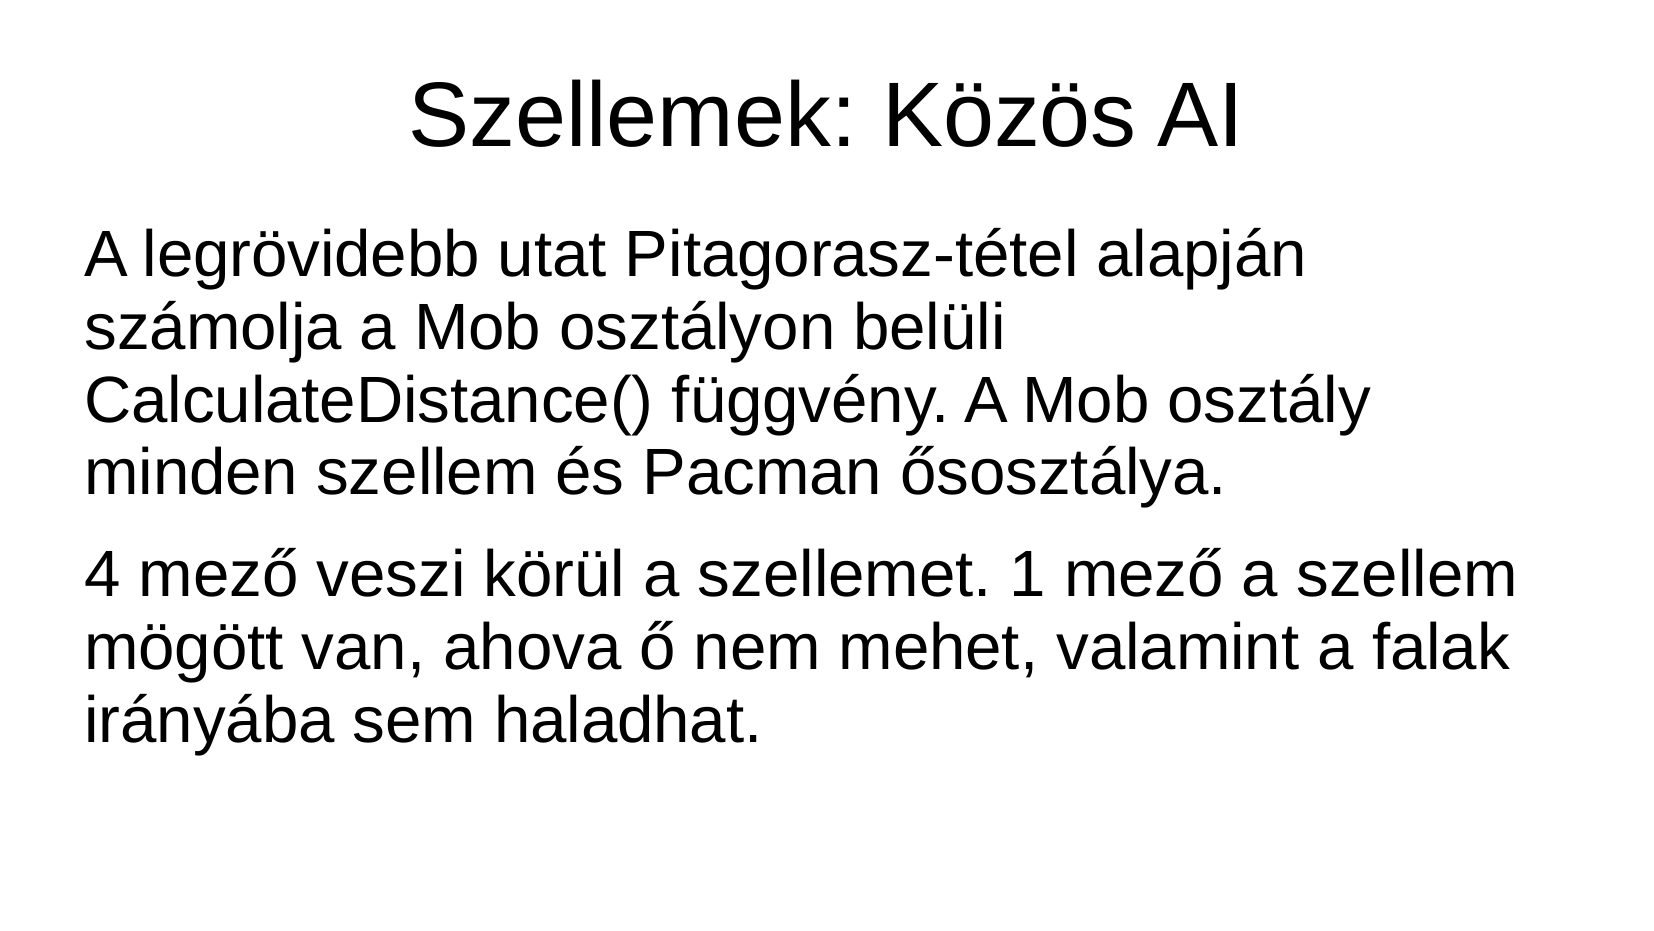

# Szellemek: Közös AI
A legrövidebb utat Pitagorasz-tétel alapján számolja a Mob osztályon belüli CalculateDistance() függvény. A Mob osztály minden szellem és Pacman ősosztálya.
4 mező veszi körül a szellemet. 1 mező a szellem mögött van, ahova ő nem mehet, valamint a falak irányába sem haladhat.